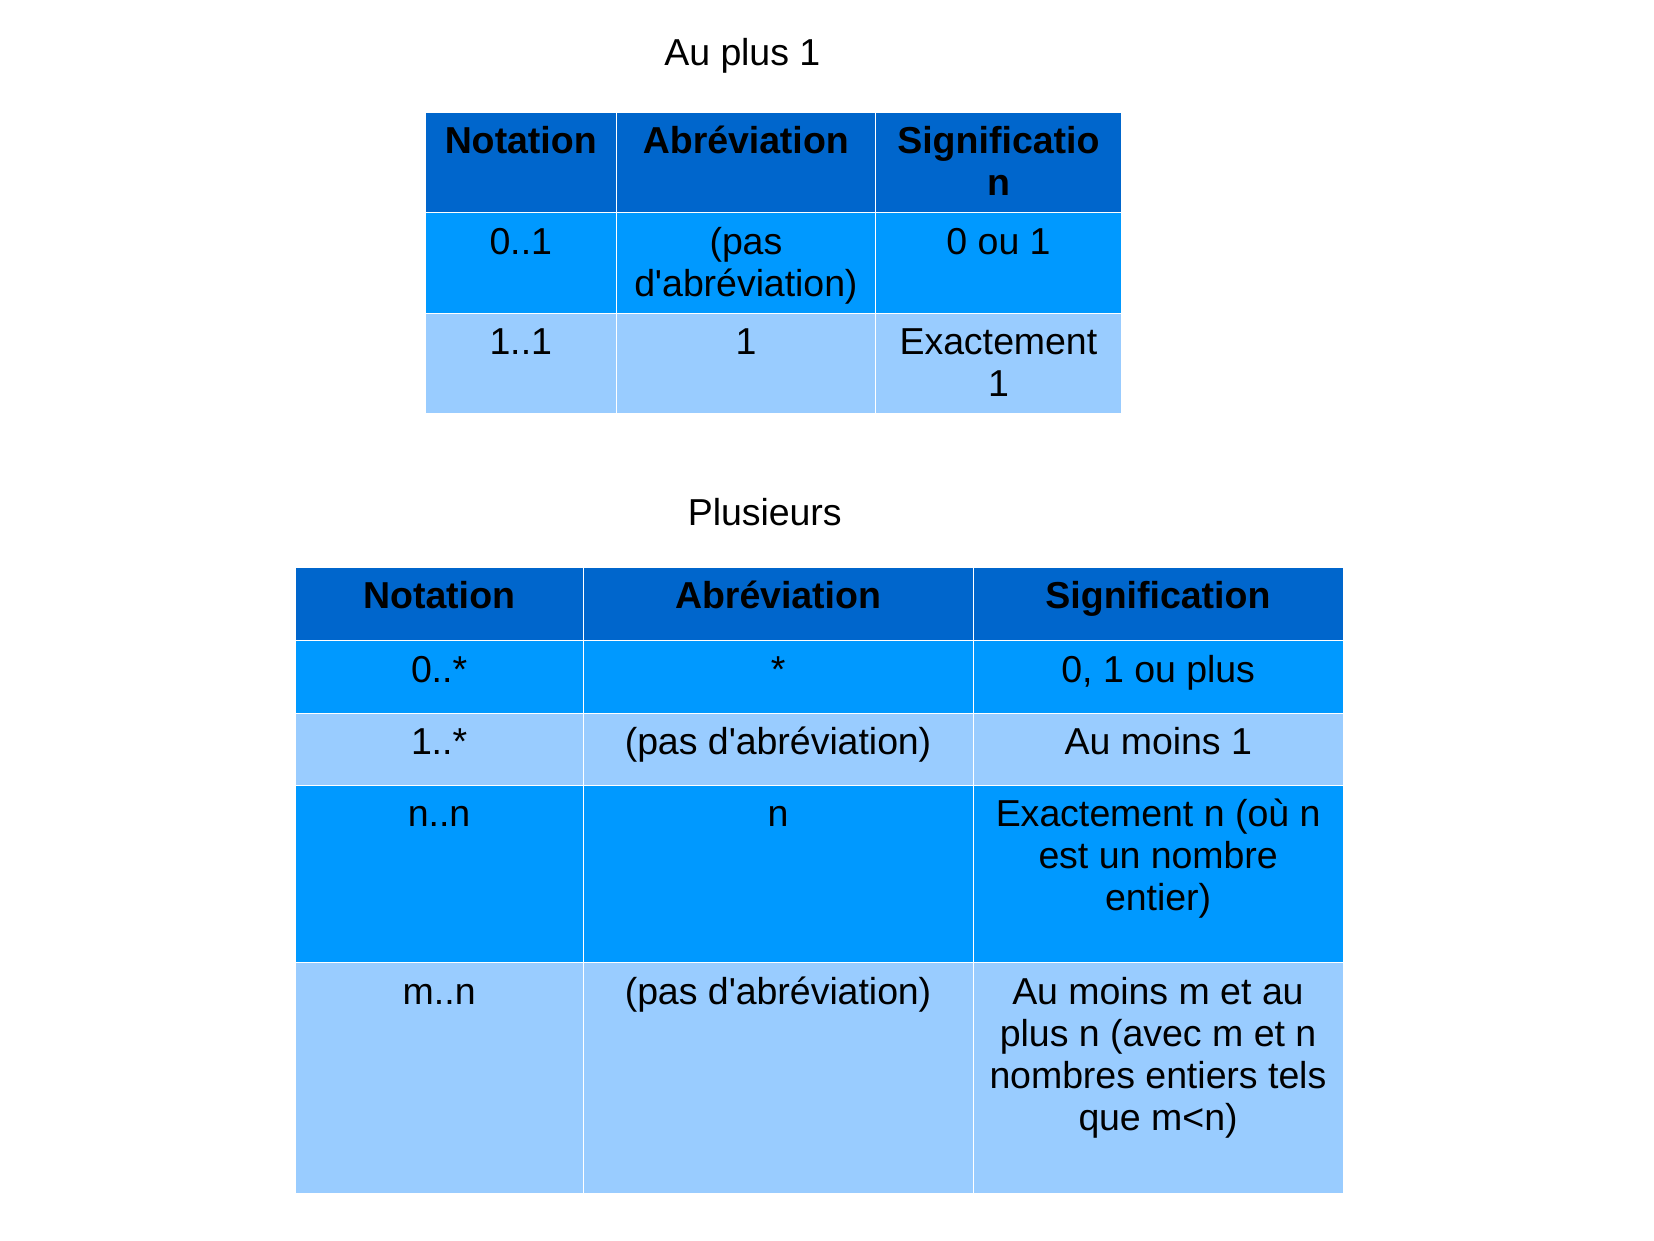

Au plus 1
| Notation | Abréviation | Signification |
| --- | --- | --- |
| 0..1 | (pas d'abréviation) | 0 ou 1 |
| 1..1 | 1 | Exactement 1 |
Plusieurs
| Notation | Abréviation | Signification |
| --- | --- | --- |
| 0..\* | \* | 0, 1 ou plus |
| 1..\* | (pas d'abréviation) | Au moins 1 |
| n..n | n | Exactement n (où n est un nombre entier) |
| m..n | (pas d'abréviation) | Au moins m et au plus n (avec m et n nombres entiers tels que m<n) |